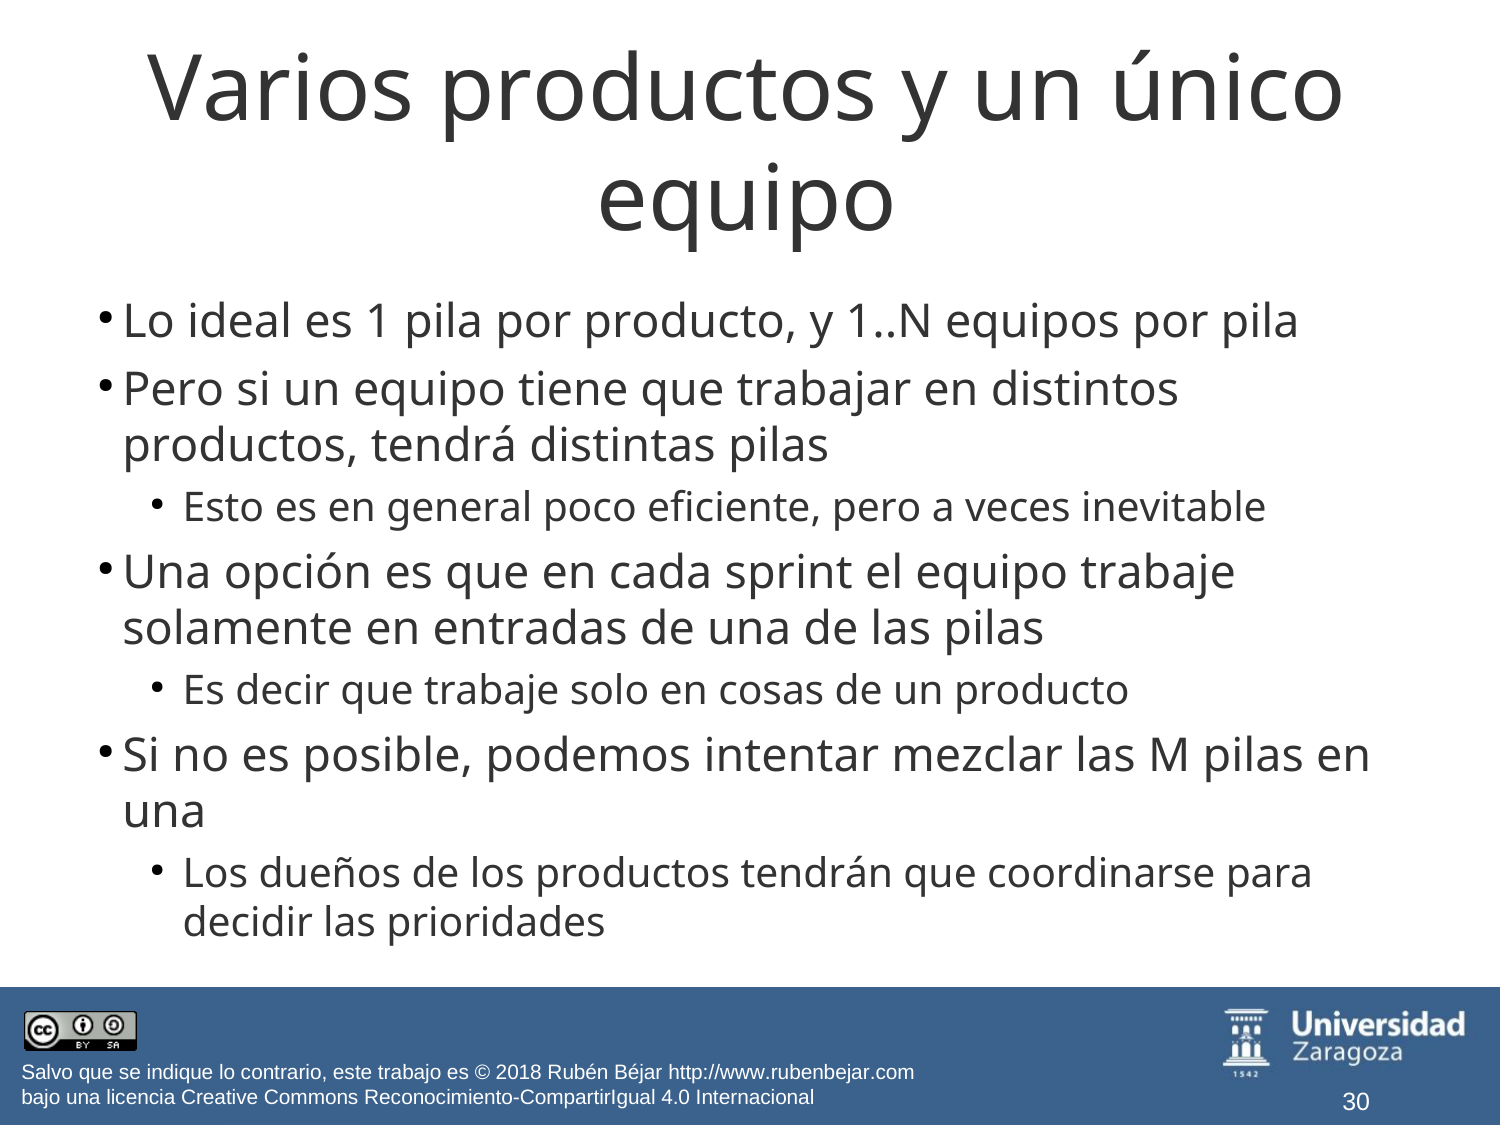

# Varios productos y un único equipo
Lo ideal es 1 pila por producto, y 1..N equipos por pila
Pero si un equipo tiene que trabajar en distintos productos, tendrá distintas pilas
Esto es en general poco eficiente, pero a veces inevitable
Una opción es que en cada sprint el equipo trabaje solamente en entradas de una de las pilas
Es decir que trabaje solo en cosas de un producto
Si no es posible, podemos intentar mezclar las M pilas en una
Los dueños de los productos tendrán que coordinarse para decidir las prioridades